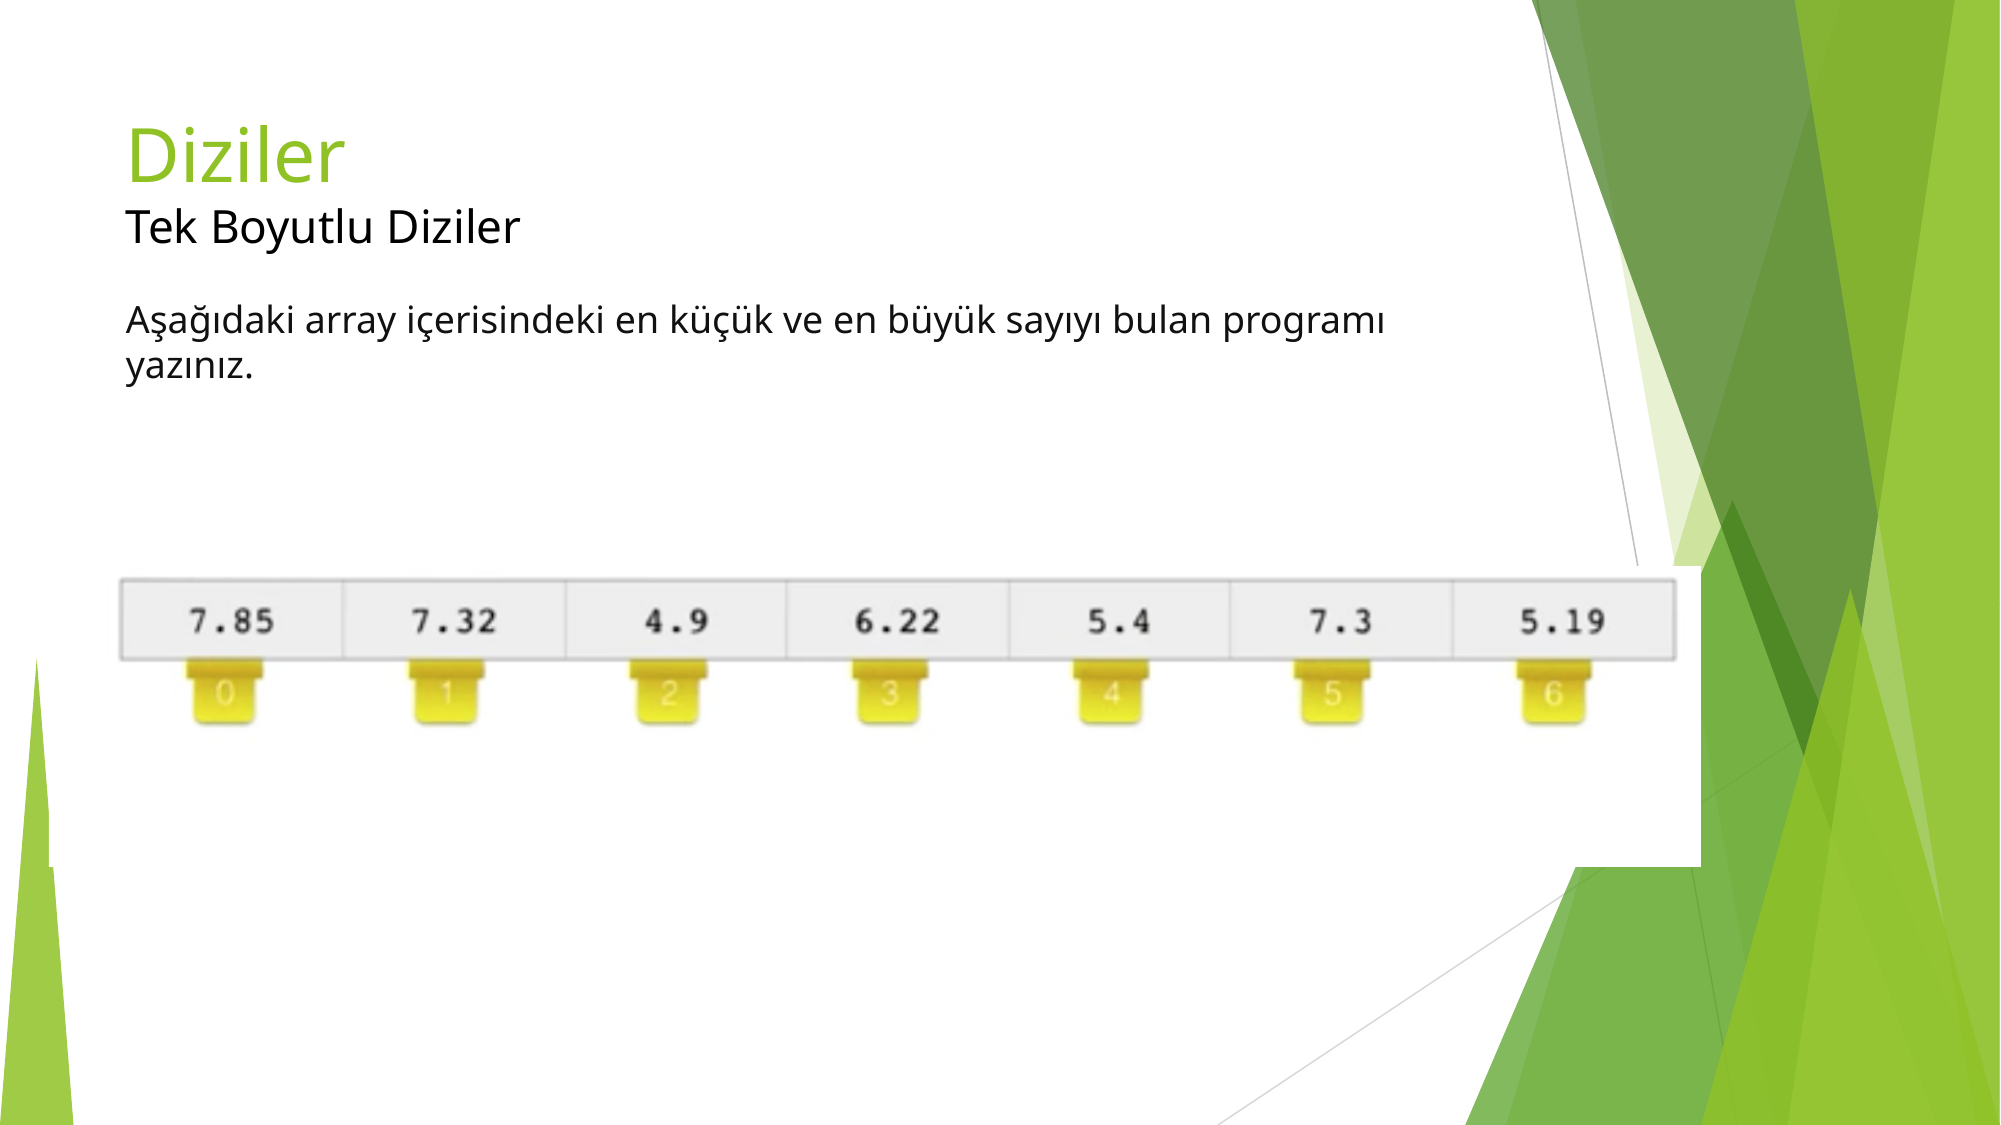

# Diziler Tek Boyutlu Diziler
Aşağıdaki array içerisindeki en küçük ve en büyük sayıyı bulan programı yazınız.